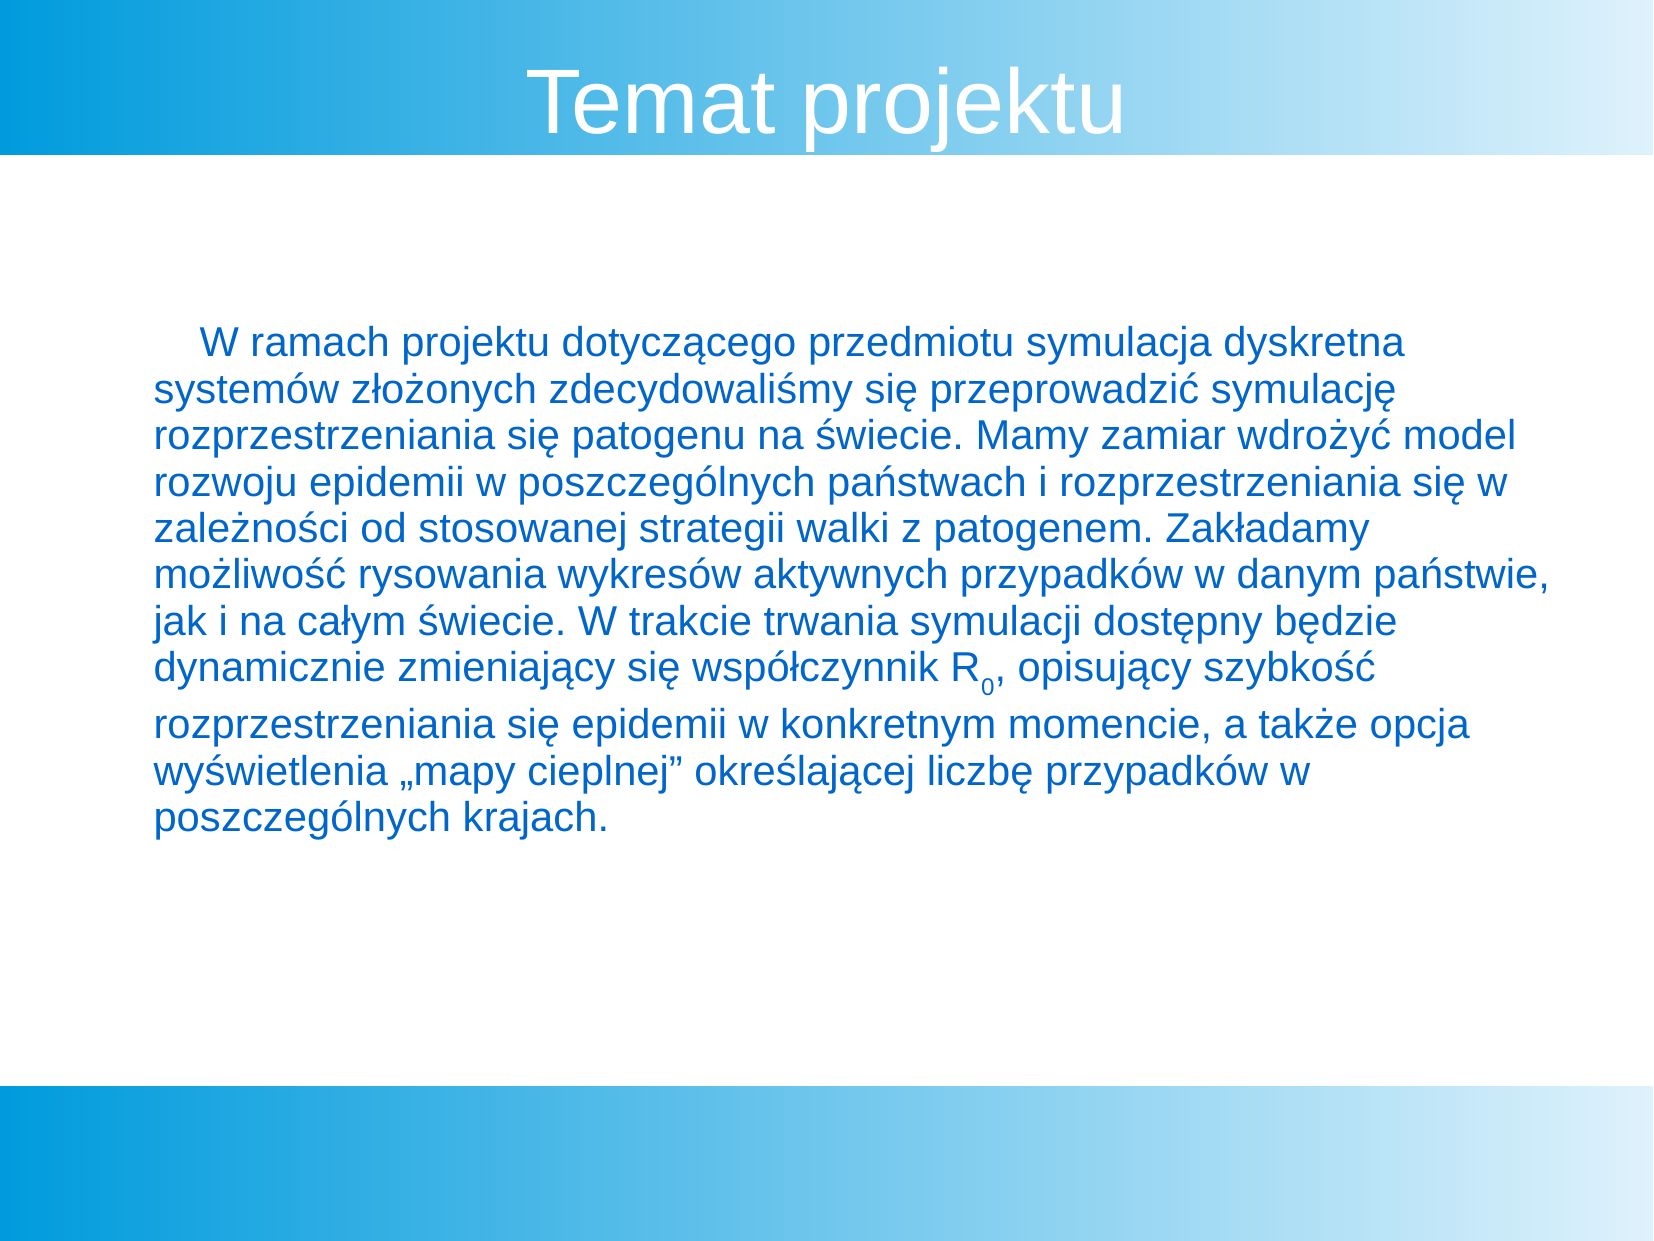

# Temat projektu
 W ramach projektu dotyczącego przedmiotu symulacja dyskretna systemów złożonych zdecydowaliśmy się przeprowadzić symulację rozprzestrzeniania się patogenu na świecie. Mamy zamiar wdrożyć model rozwoju epidemii w poszczególnych państwach i rozprzestrzeniania się w zależności od stosowanej strategii walki z patogenem. Zakładamy możliwość rysowania wykresów aktywnych przypadków w danym państwie, jak i na całym świecie. W trakcie trwania symulacji dostępny będzie dynamicznie zmieniający się współczynnik R0, opisujący szybkość rozprzestrzeniania się epidemii w konkretnym momencie, a także opcja wyświetlenia „mapy cieplnej” określającej liczbę przypadków w poszczególnych krajach.